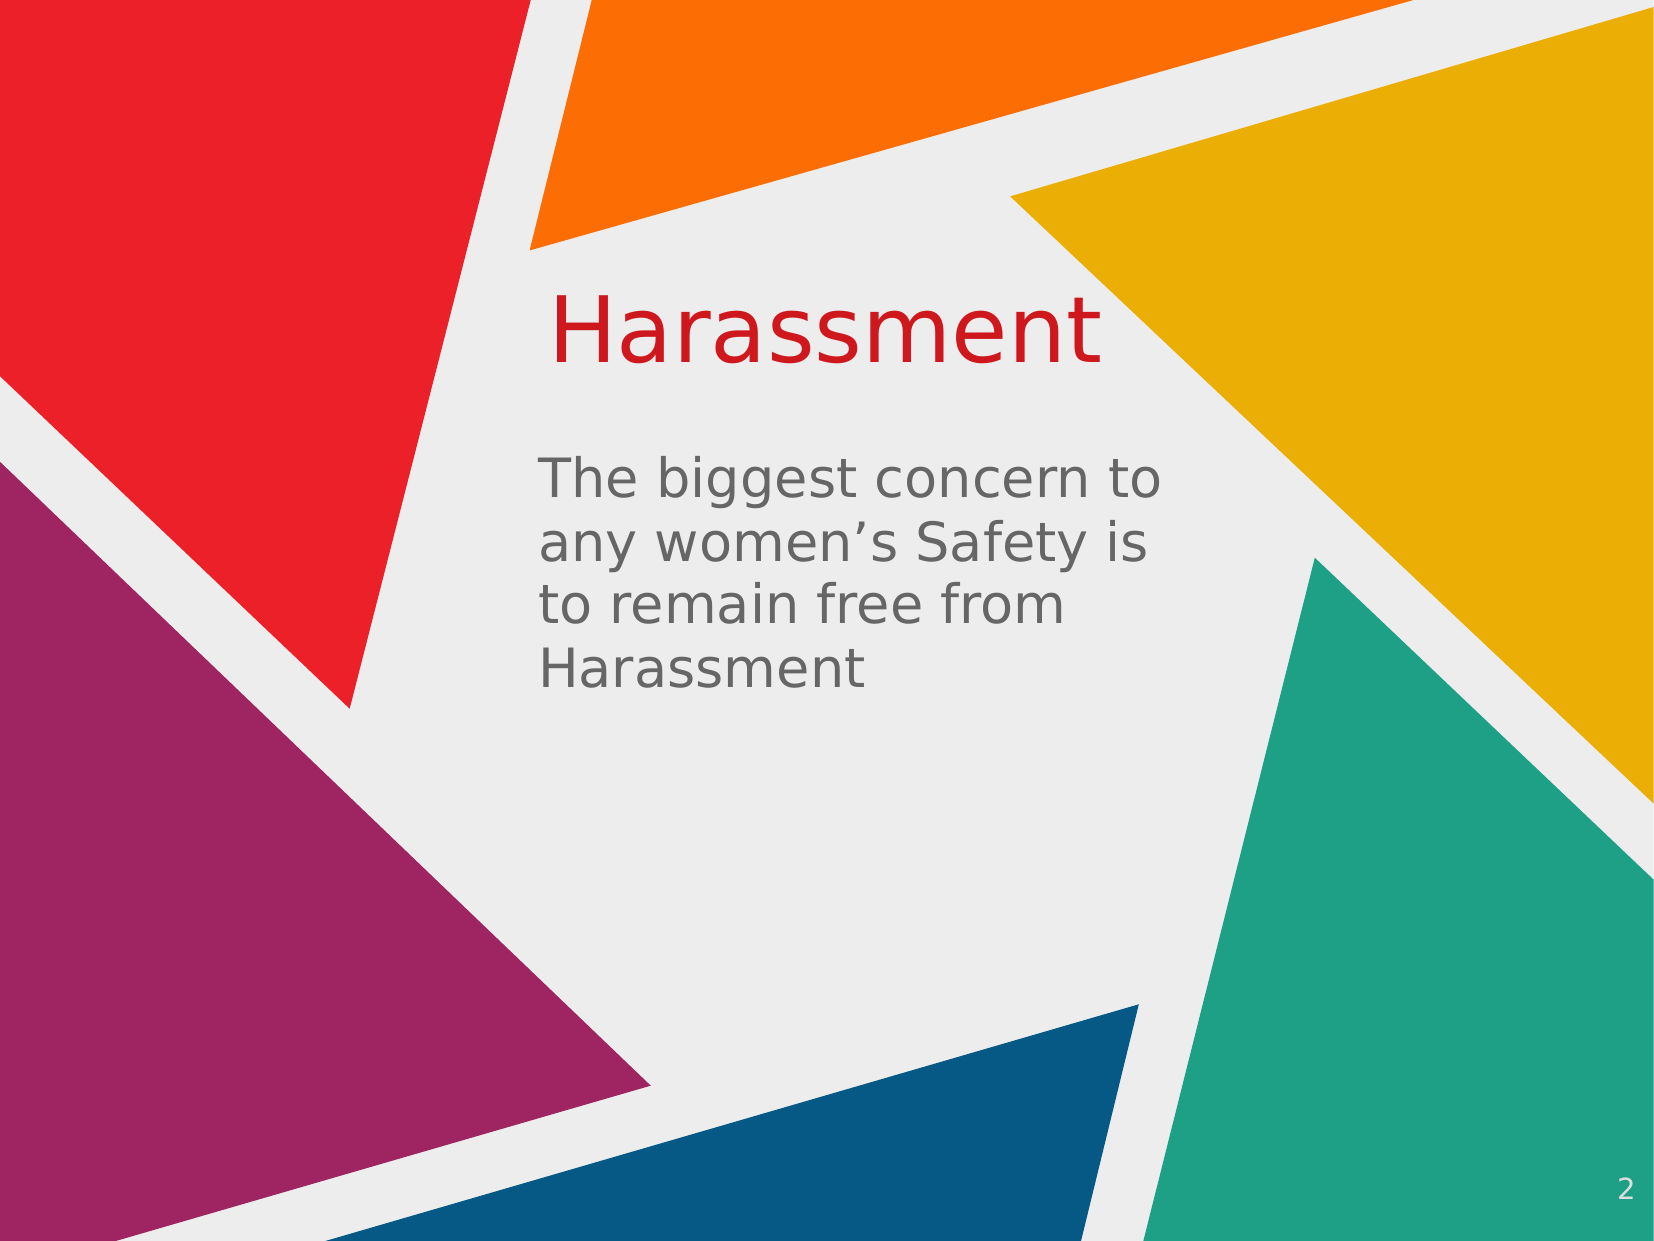

# Harassment
The biggest concern to any women’s Safety is to remain free from Harassment
2